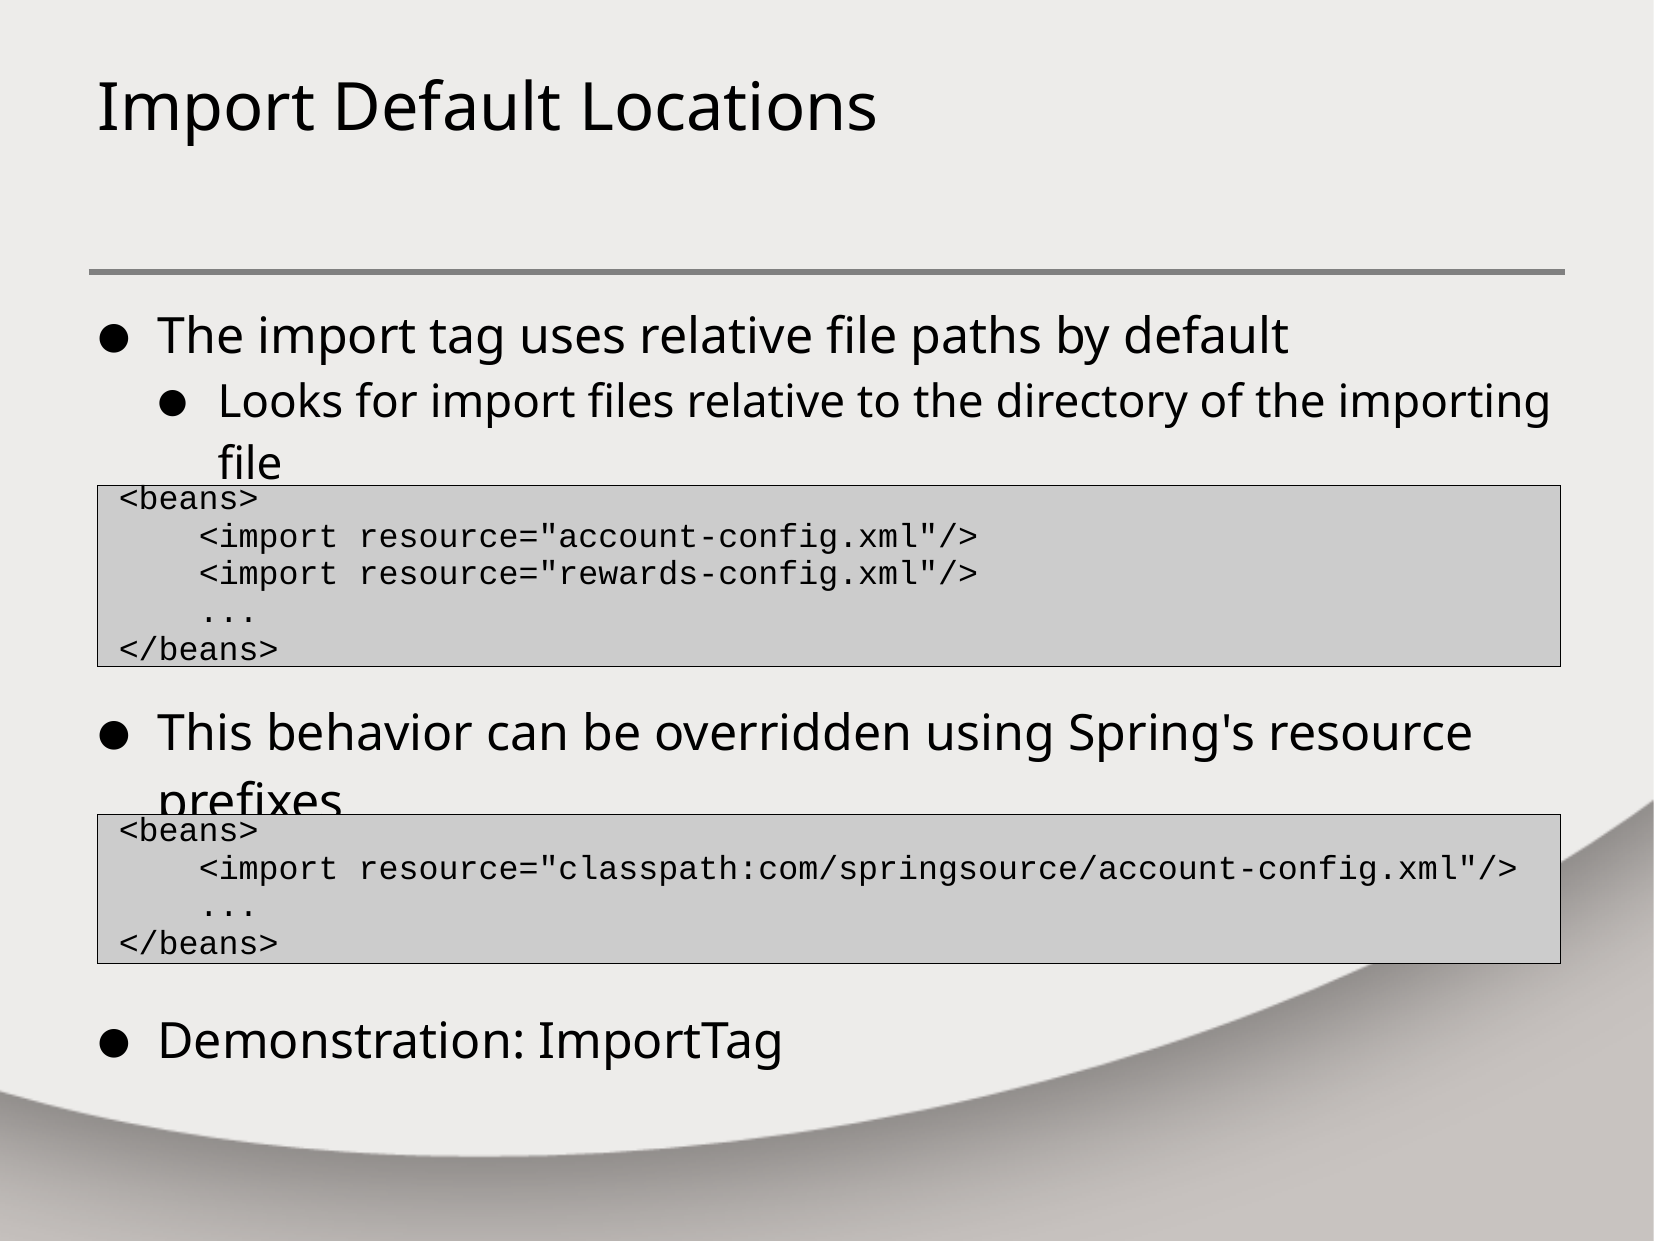

# Import Default Locations
The import tag uses relative file paths by default
Looks for import files relative to the directory of the importing file
This behavior can be overridden using Spring's resource prefixes
Demonstration: ImportTag
<beans>
 <import resource="account-config.xml"/>
 <import resource="rewards-config.xml"/>
 ...
</beans>
<beans>
 <import resource="classpath:com/springsource/account-config.xml"/>
 ...
</beans>